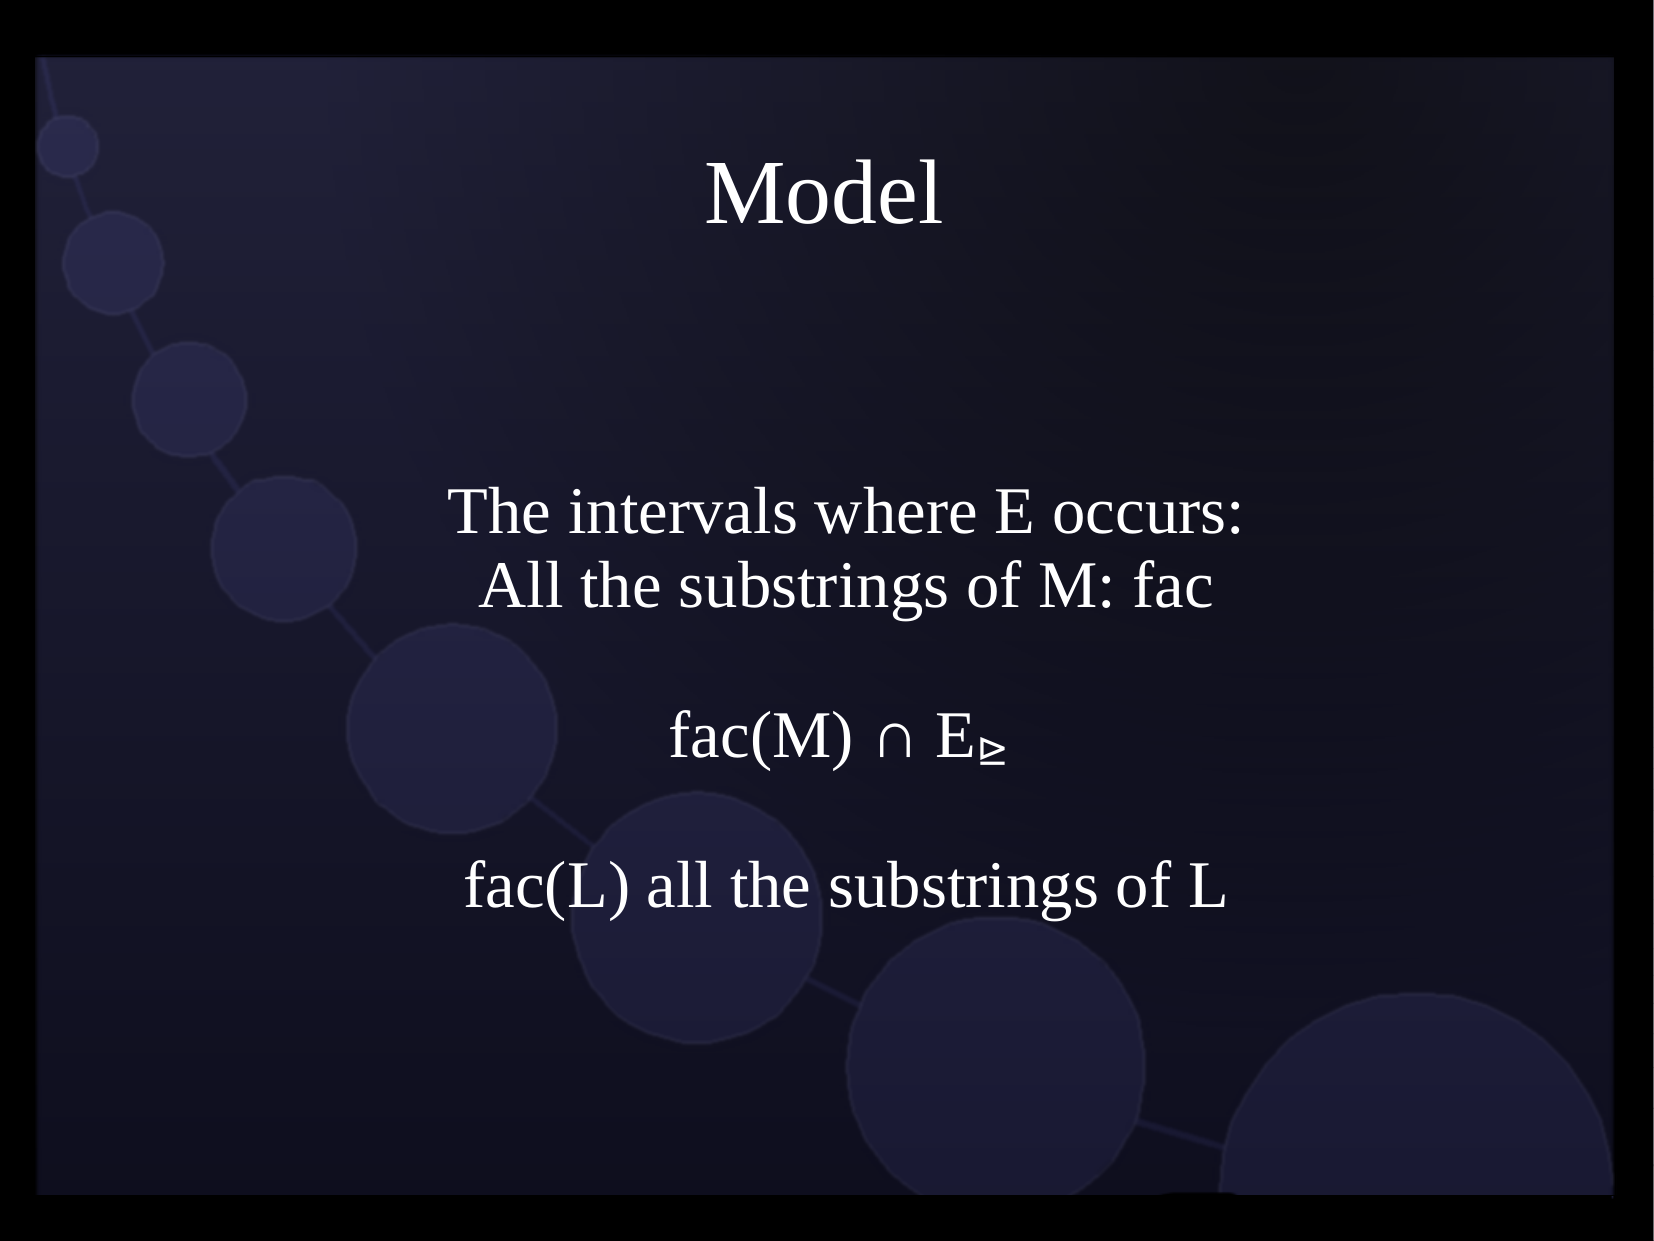

# Model
The intervals where E occurs:
All the substrings of M: fac
fac(M) ∩ E⊵
fac(L) all the substrings of L